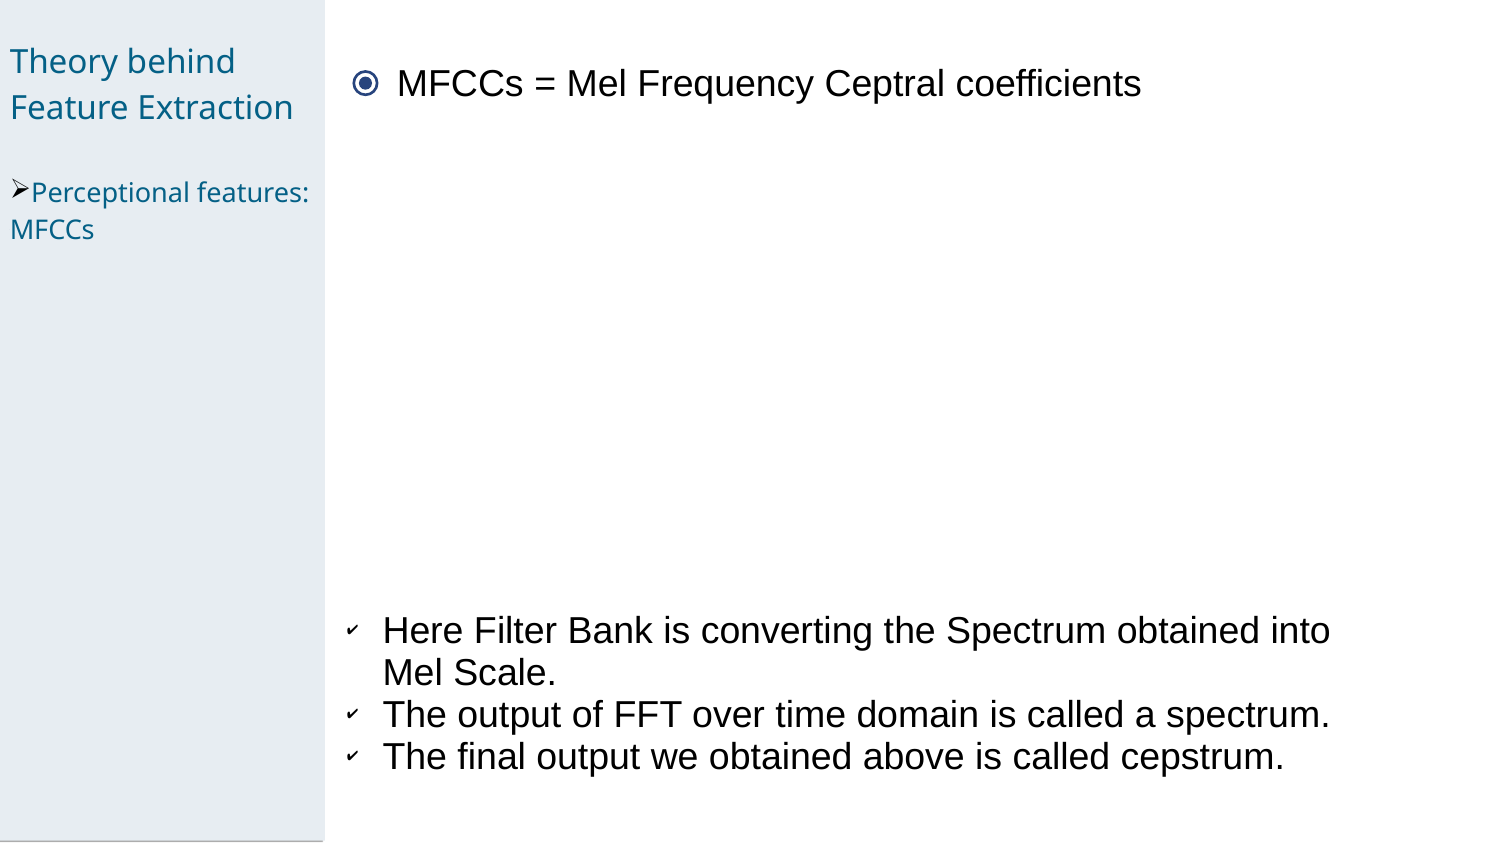

Theory behind
Feature Extraction
Perceptional features:
MFCCs
 MFCCs = Mel Frequency Ceptral coefficients
Here Filter Bank is converting the Spectrum obtained into
Mel Scale.
The output of FFT over time domain is called a spectrum.
The final output we obtained above is called cepstrum.